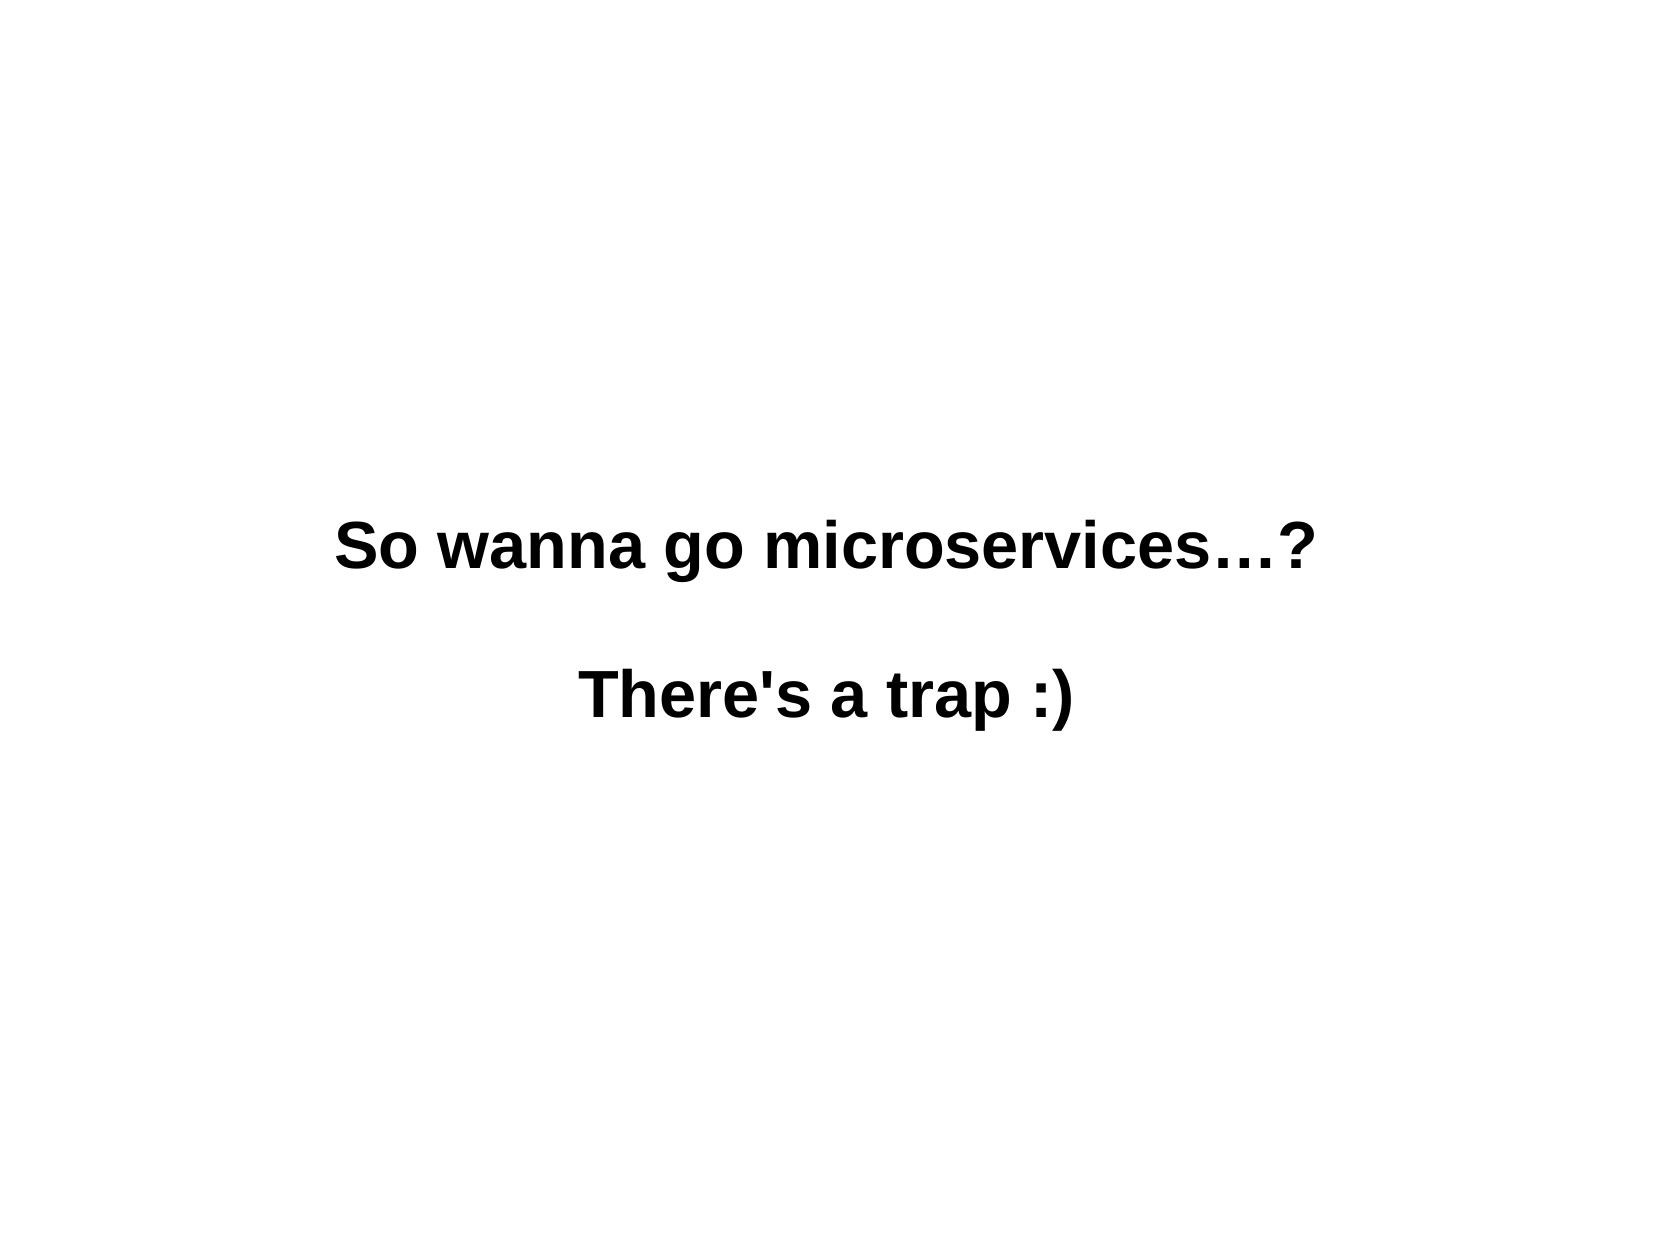

# So wanna go microservices…?
There's a trap :)